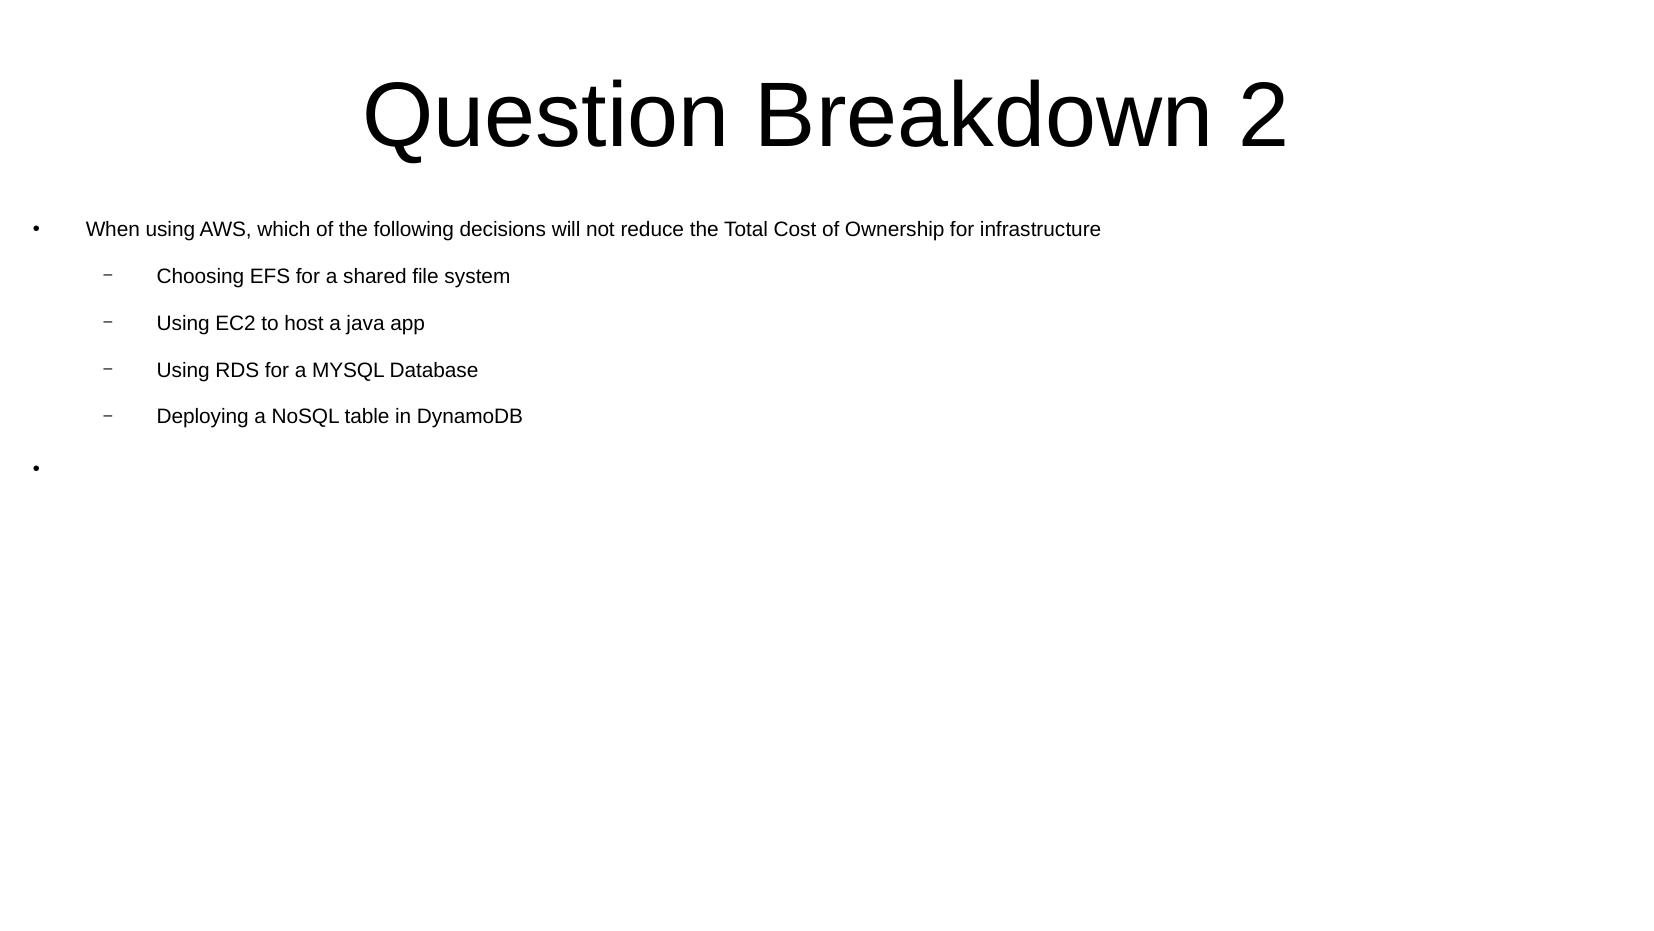

# Question Breakdown 2
When using AWS, which of the following decisions will not reduce the Total Cost of Ownership for infrastructure
Choosing EFS for a shared file system
Using EC2 to host a java app
Using RDS for a MYSQL Database
Deploying a NoSQL table in DynamoDB